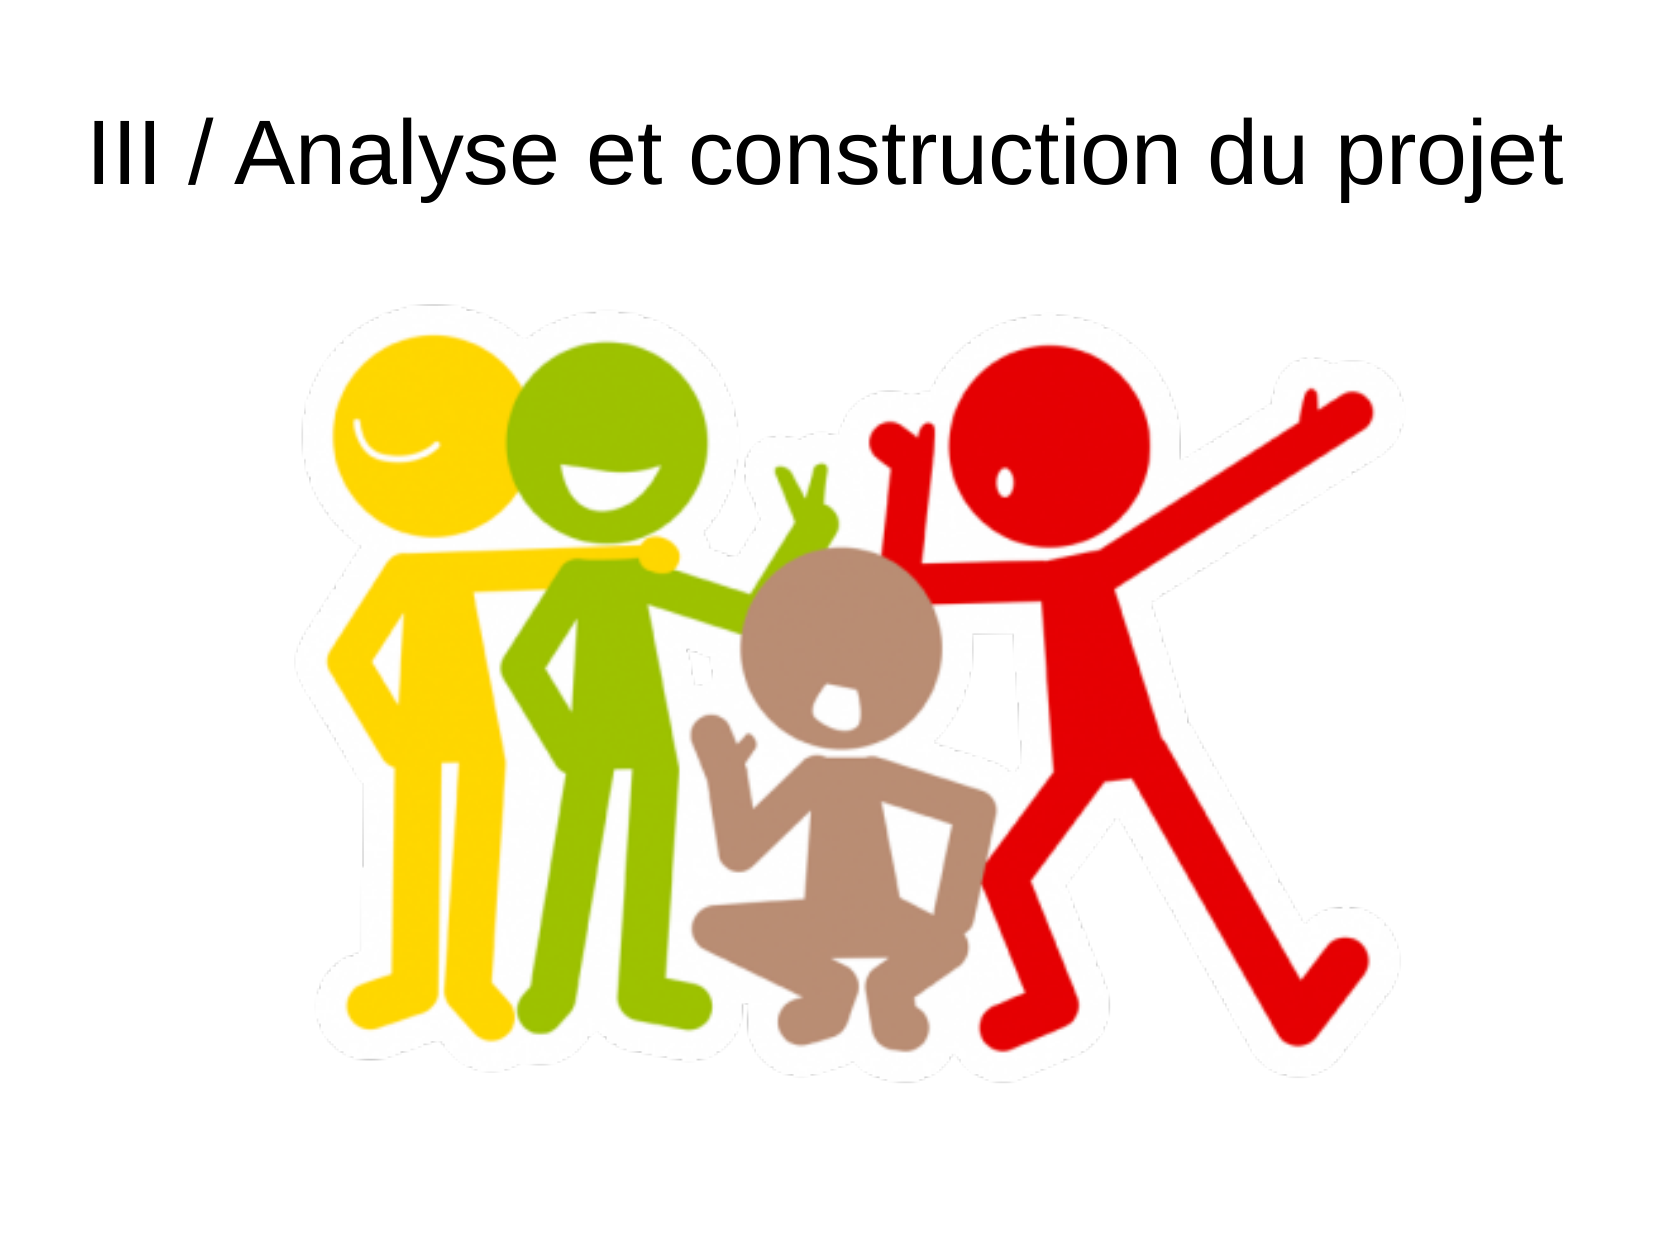

# III / Analyse et construction du projet